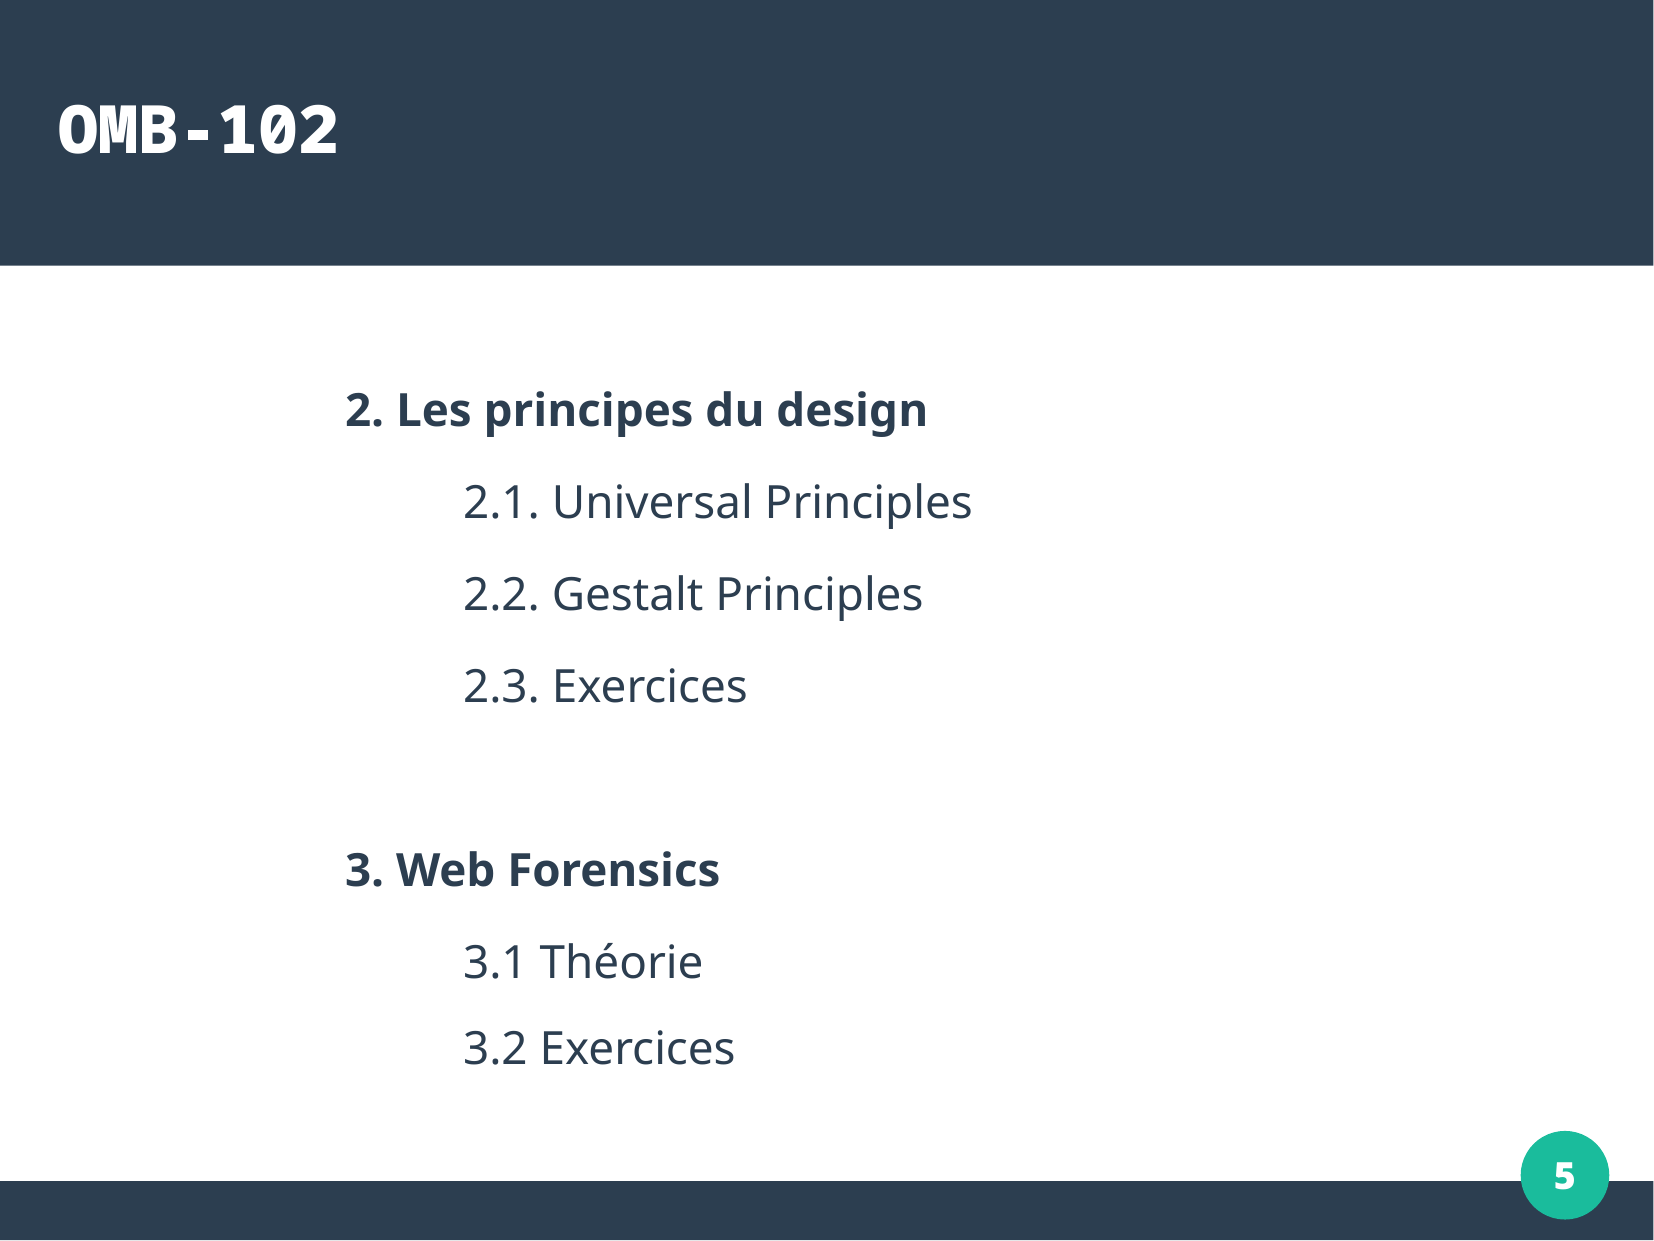

# OMB-102
2. Les principes du design
2.1. Universal Principles
2.2. Gestalt Principles
2.3. Exercices
3. Web Forensics
3.1 Théorie
3.2 Exercices
5